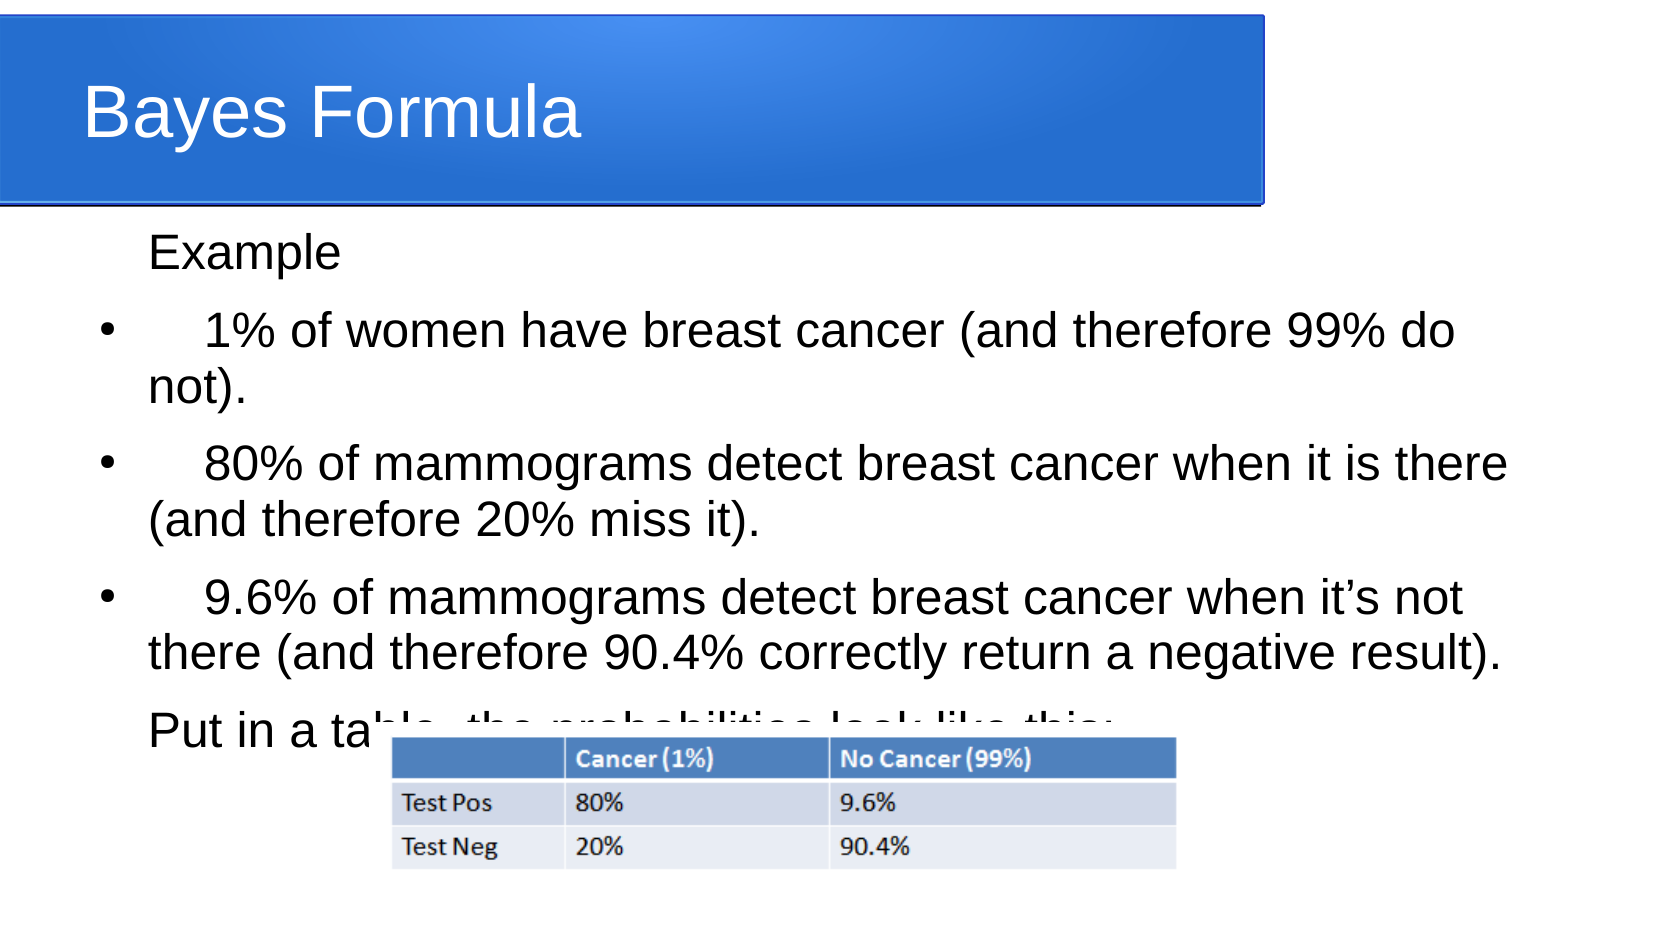

# Bayes Formula
Example
 1% of women have breast cancer (and therefore 99% do not).
 80% of mammograms detect breast cancer when it is there (and therefore 20% miss it).
 9.6% of mammograms detect breast cancer when it’s not there (and therefore 90.4% correctly return a negative result).
Put in a table, the probabilities look like this: